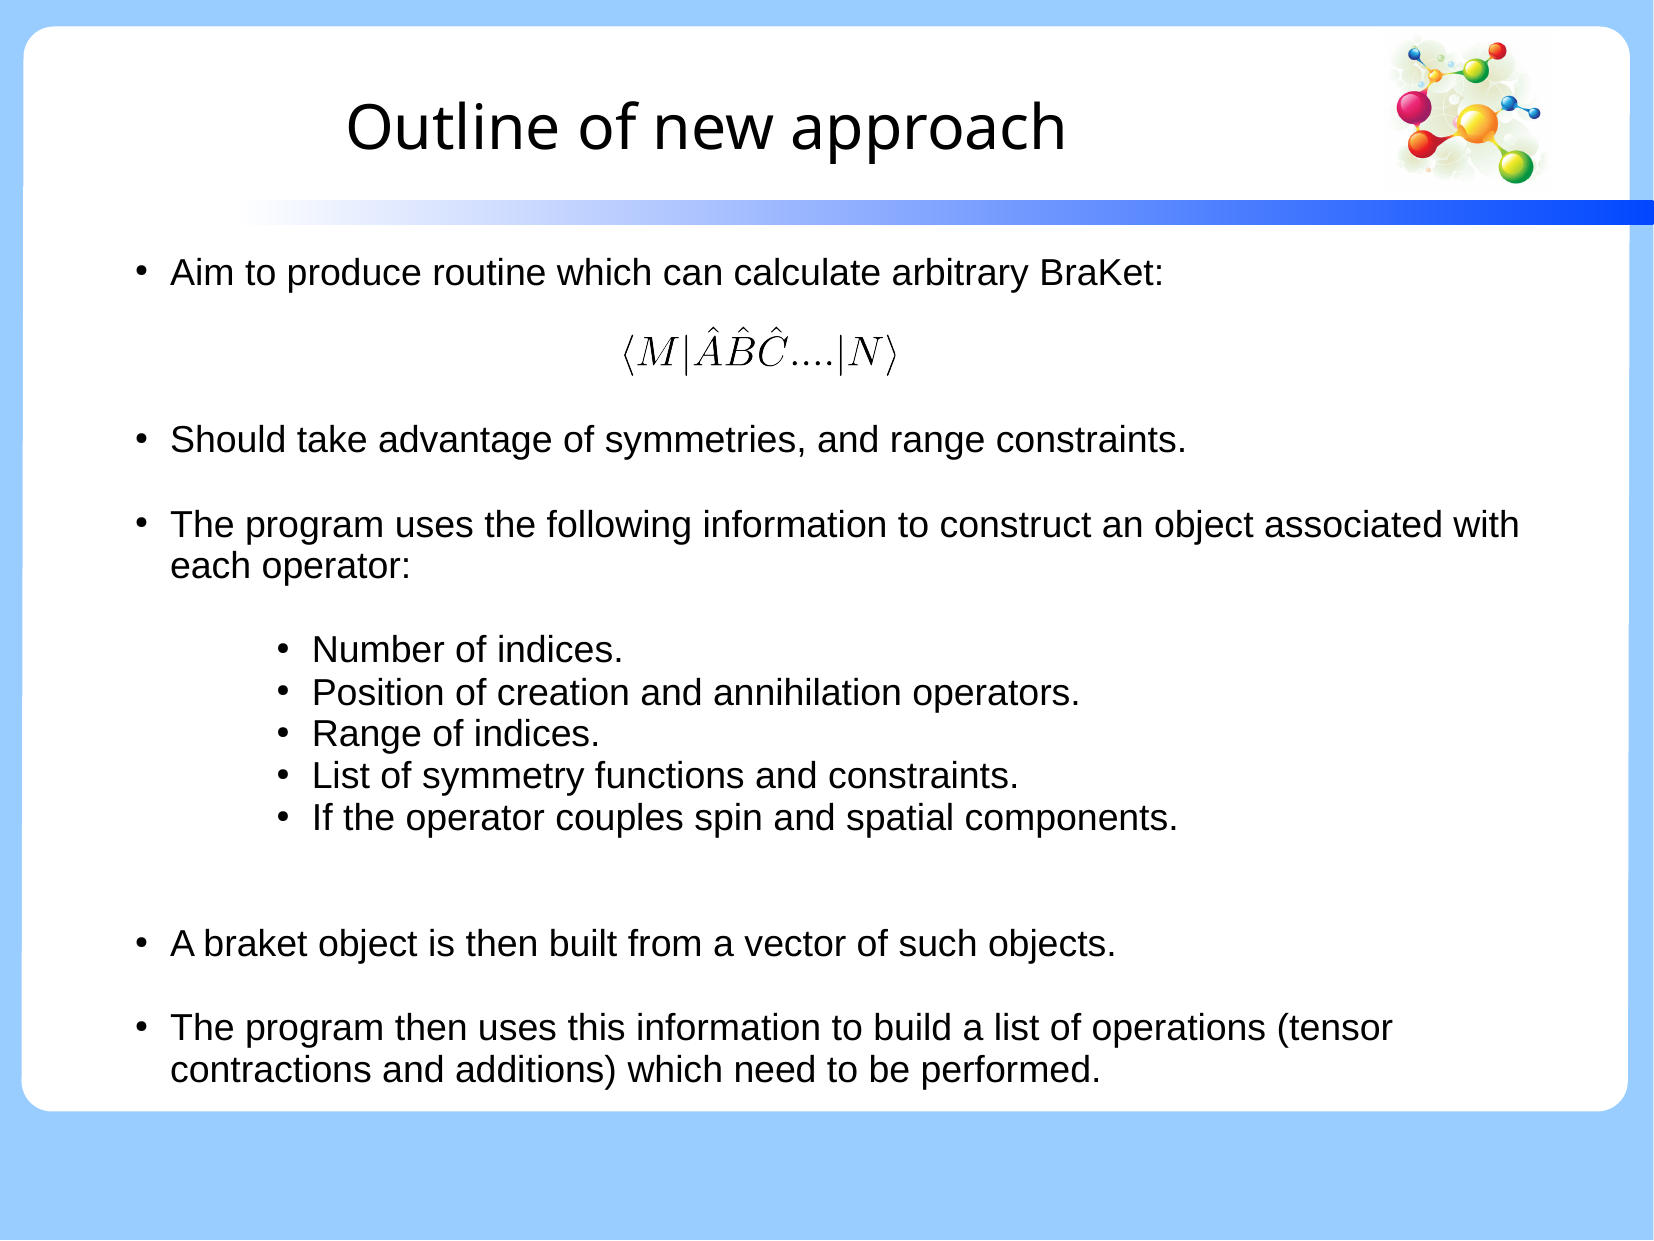

# Outline of new approach
Aim to produce routine which can calculate arbitrary BraKet:
Should take advantage of symmetries, and range constraints.
The program uses the following information to construct an object associated with each operator:
Number of indices.
Position of creation and annihilation operators.
Range of indices.
List of symmetry functions and constraints.
If the operator couples spin and spatial components.
A braket object is then built from a vector of such objects.
The program then uses this information to build a list of operations (tensor contractions and additions) which need to be performed.